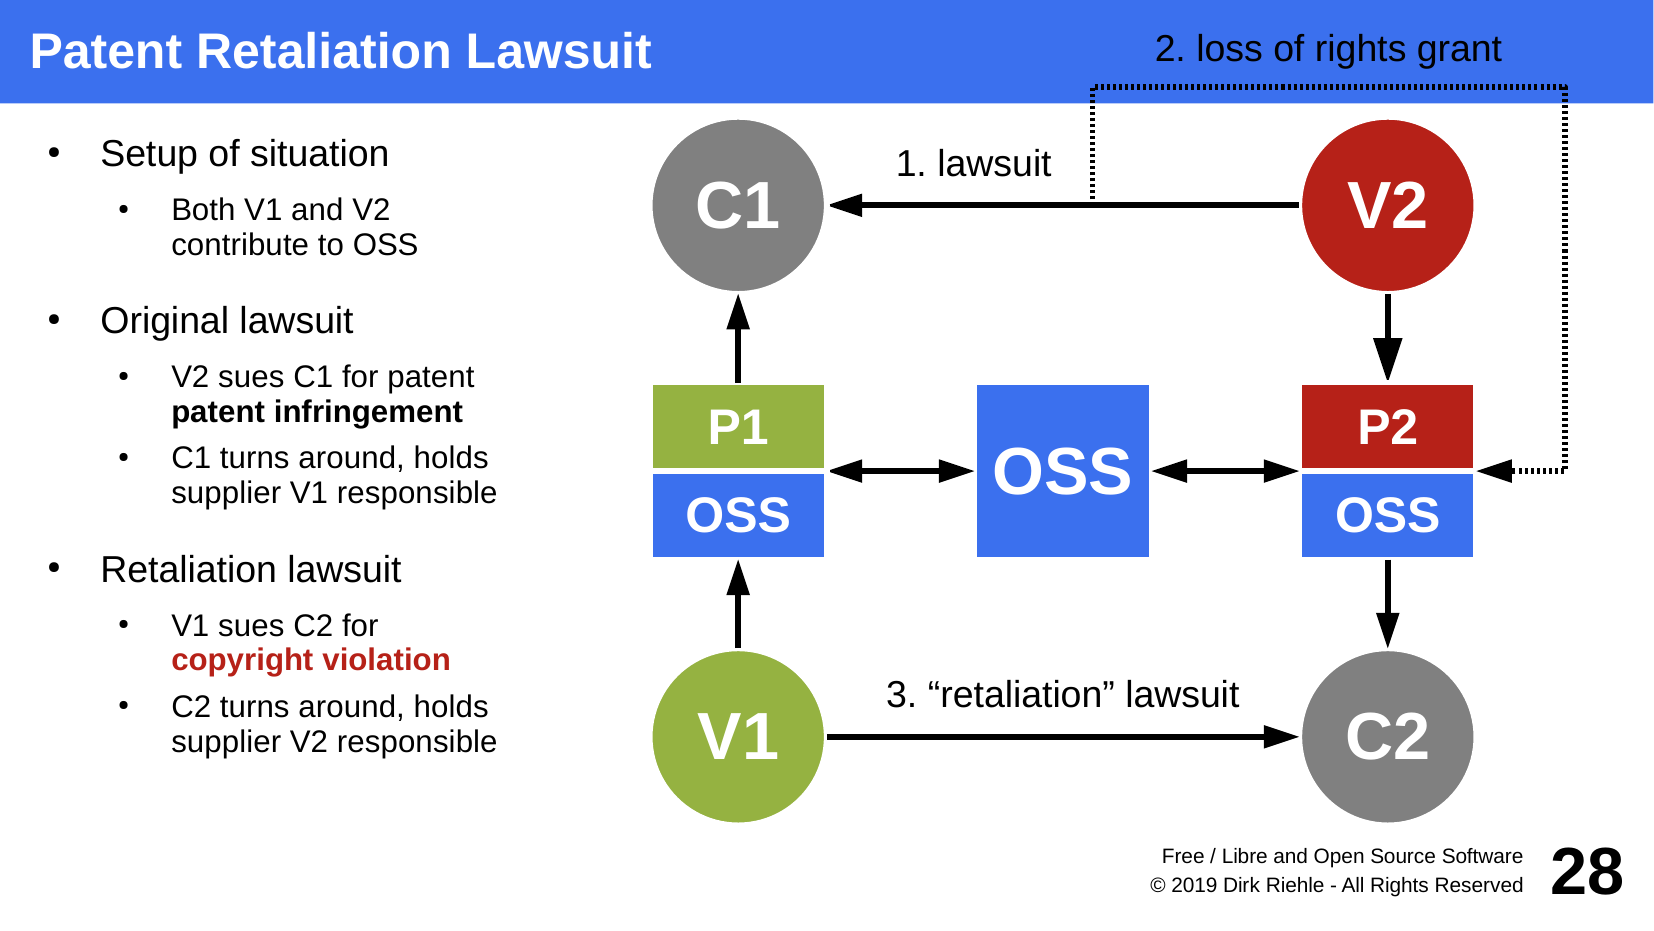

# Patent Retaliation Lawsuit
2. loss of rights grant
C1
V2
1. lawsuit
P1
OSS
OSS
P2
OSS
V1
C2
3. “retaliation” lawsuit
Setup of situation
Both V1 and V2
contribute to OSS
Original lawsuit
V2 sues C1 for patent
patent infringement
C1 turns around, holds
supplier V1 responsible
Retaliation lawsuit
V1 sues C2 for
copyright violation
C2 turns around, holds
supplier V2 responsible
Free / Libre and Open Source Software
28
© 2019 Dirk Riehle - All Rights Reserved